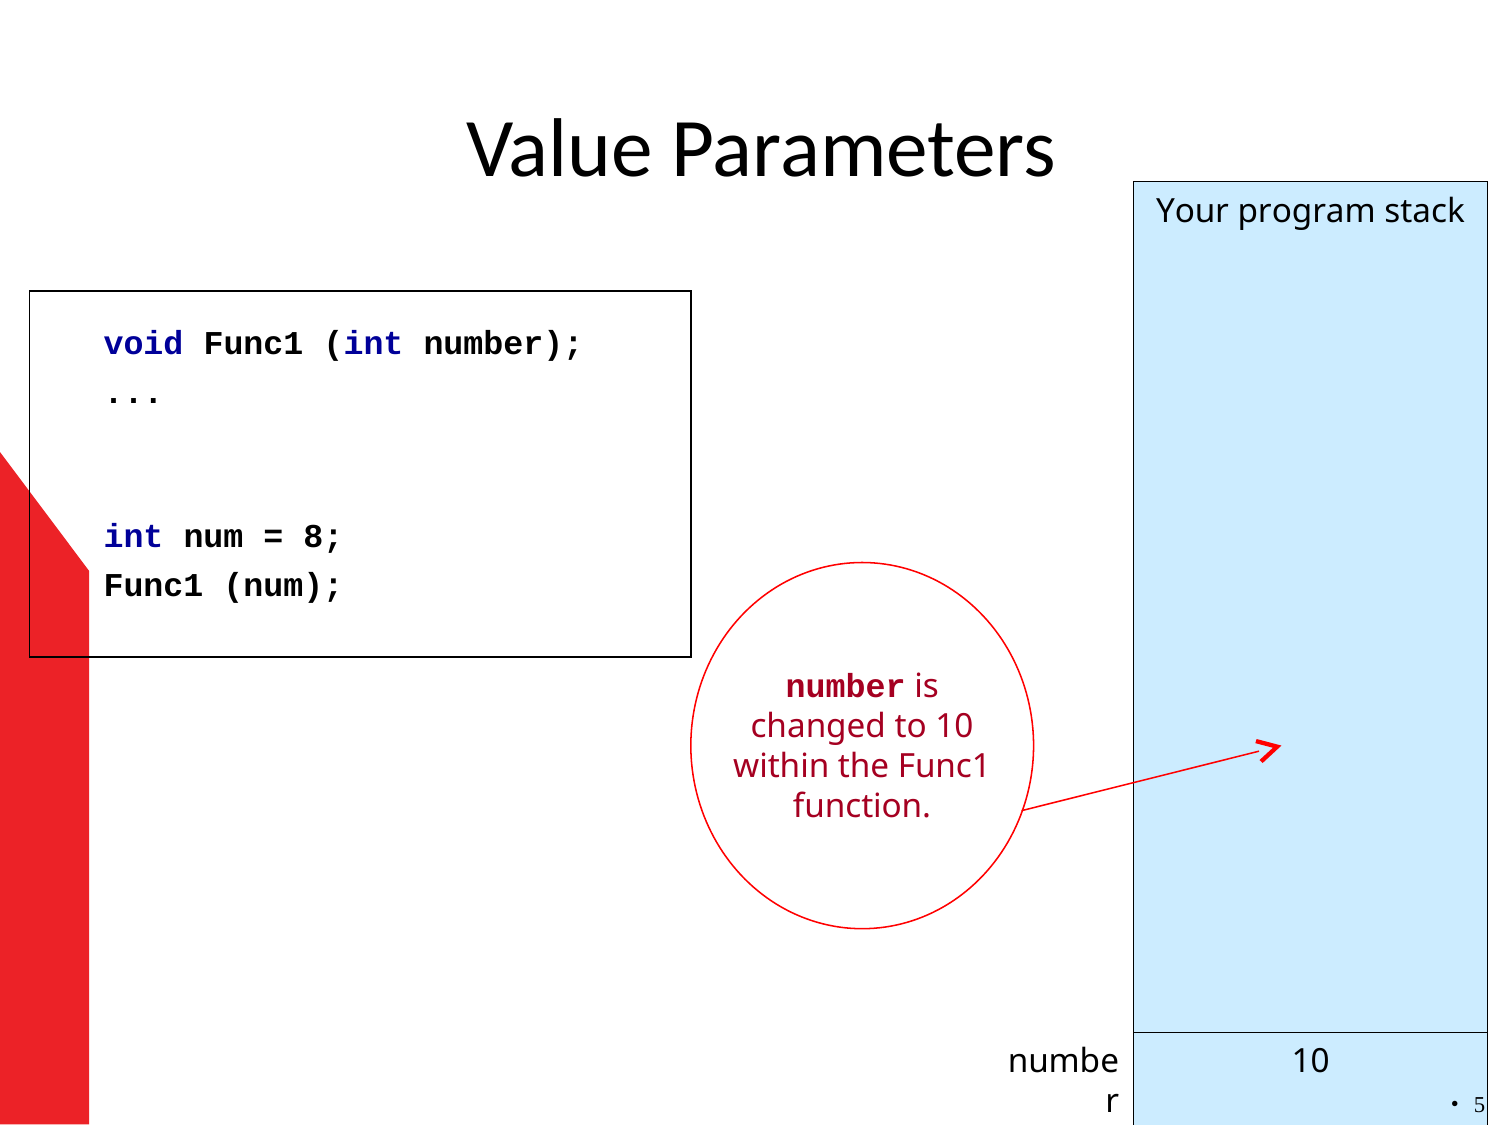

# Value Parameters
| | | Your program stack |
| --- | --- | --- |
| | | |
| | | |
| | | |
| | | |
| | | |
| | | |
| | | |
| | | |
| | | |
| | number | 10 |
| | | Data for Func1 |
| | num | 8 |
void Func1 (int number);
...
int num = 8;
Func1 (num);
number is changed to 10 within the Func1 function.